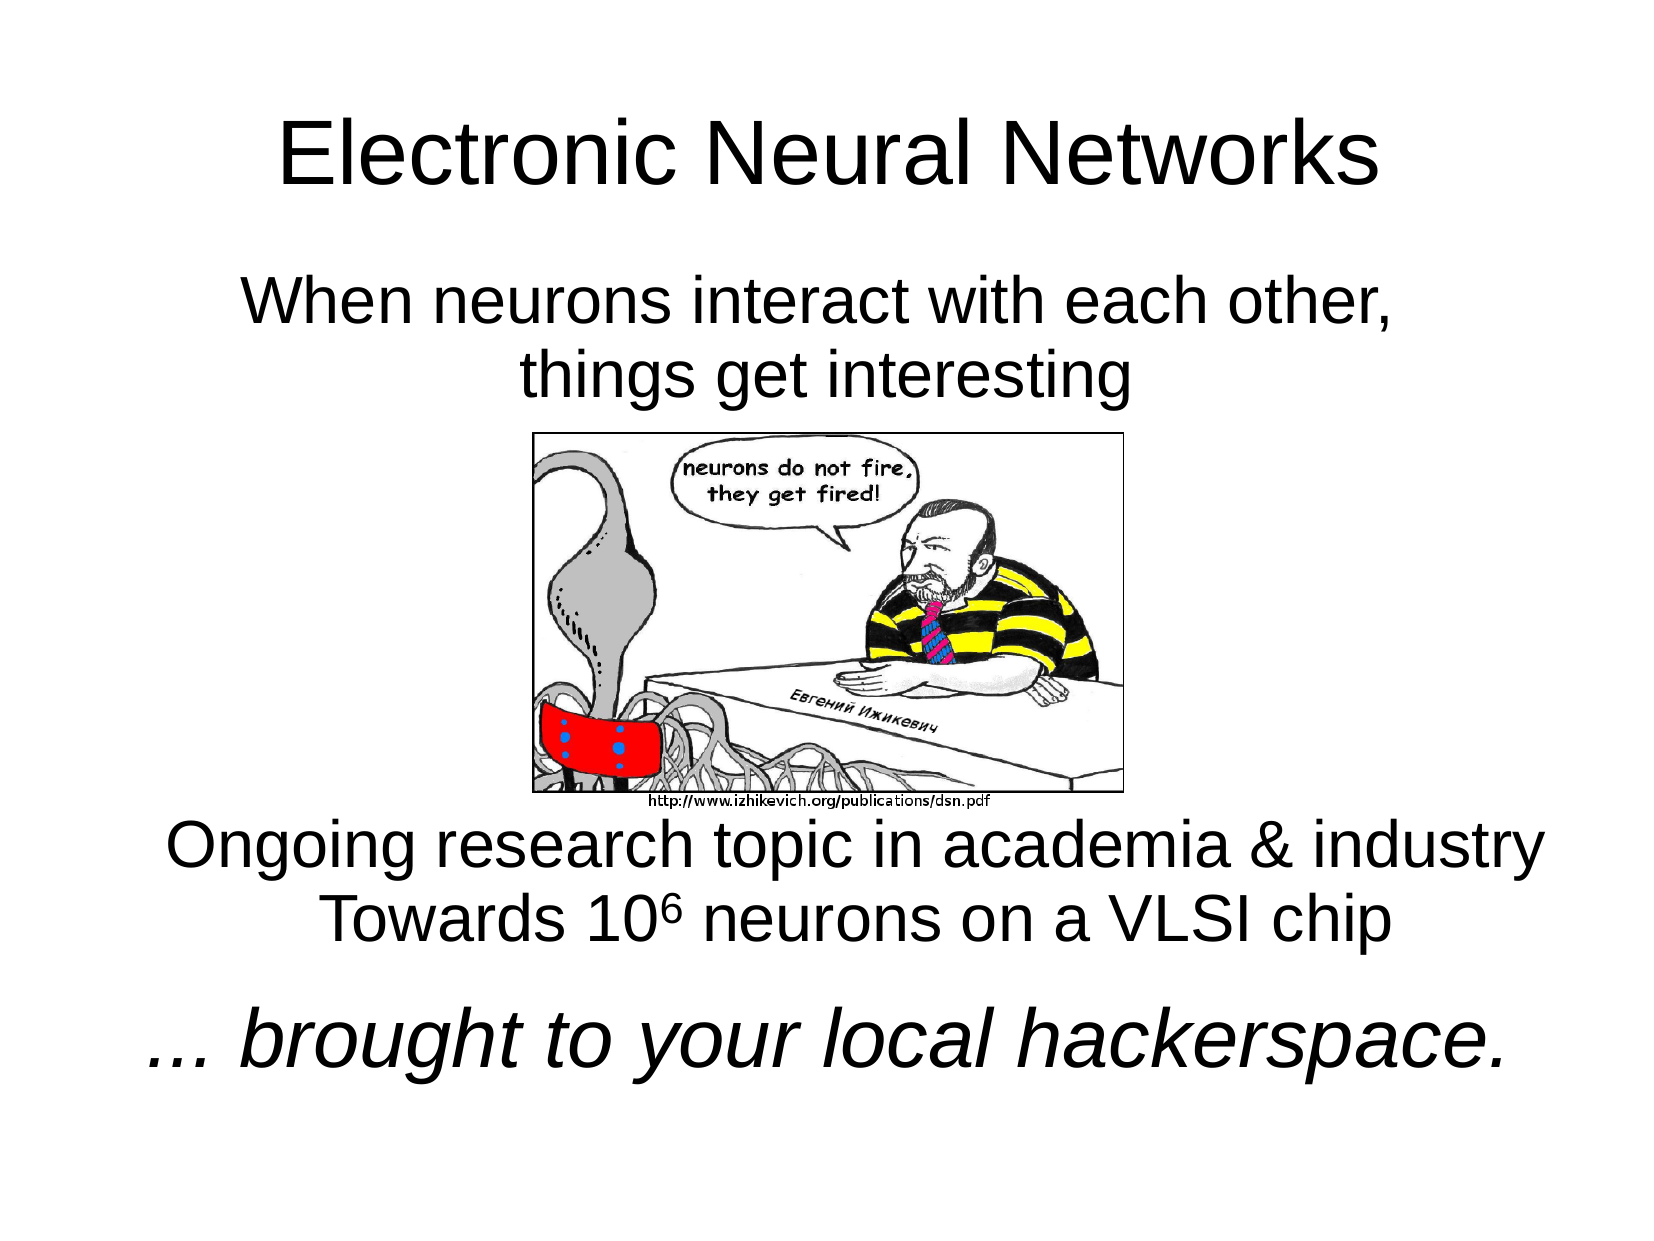

# Electronic Neural Networks
When neurons interact with each other,
things get interesting
Ongoing research topic in academia & industry
Towards 106 neurons on a VLSI chip
... brought to your local hackerspace.